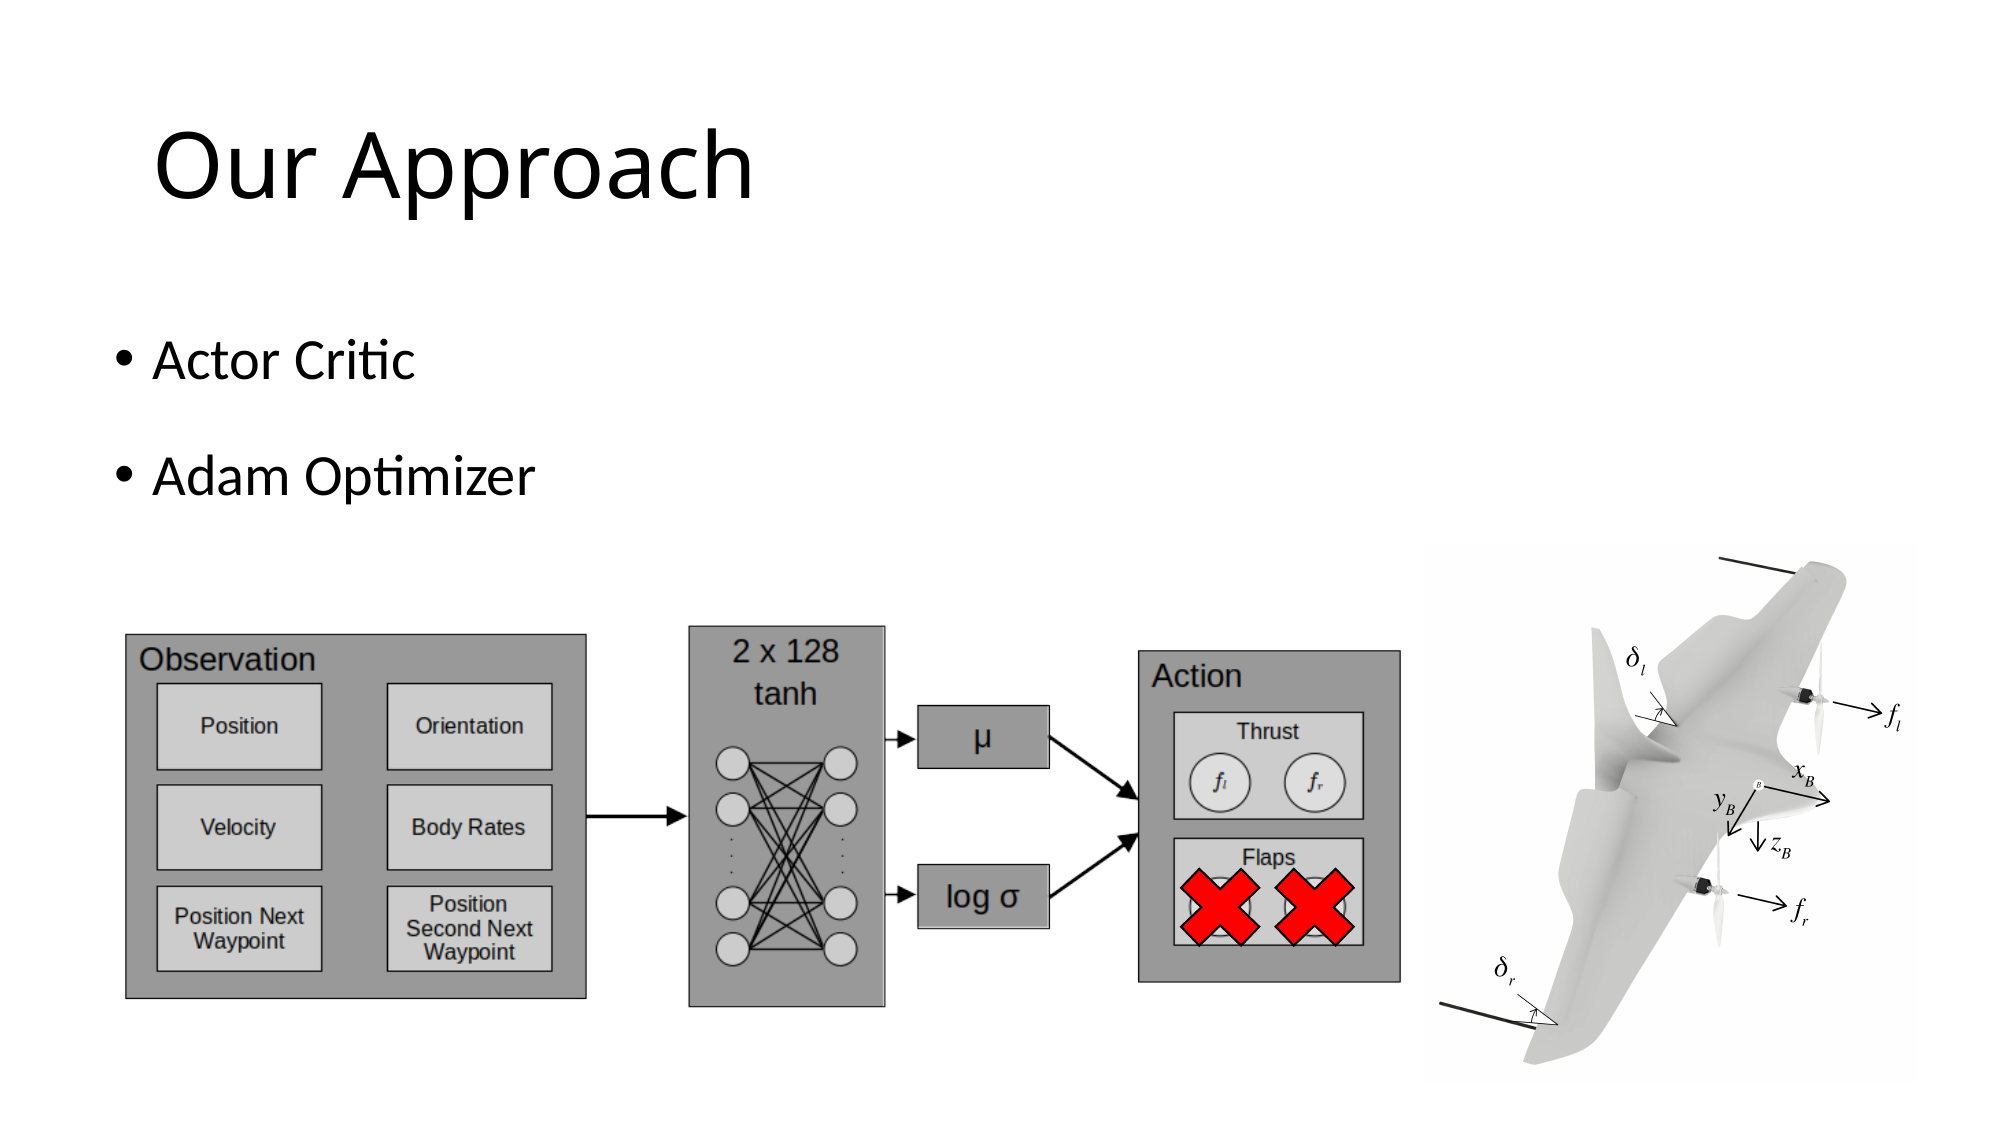

# Our Approach
Actor Critic
Adam Optimizer